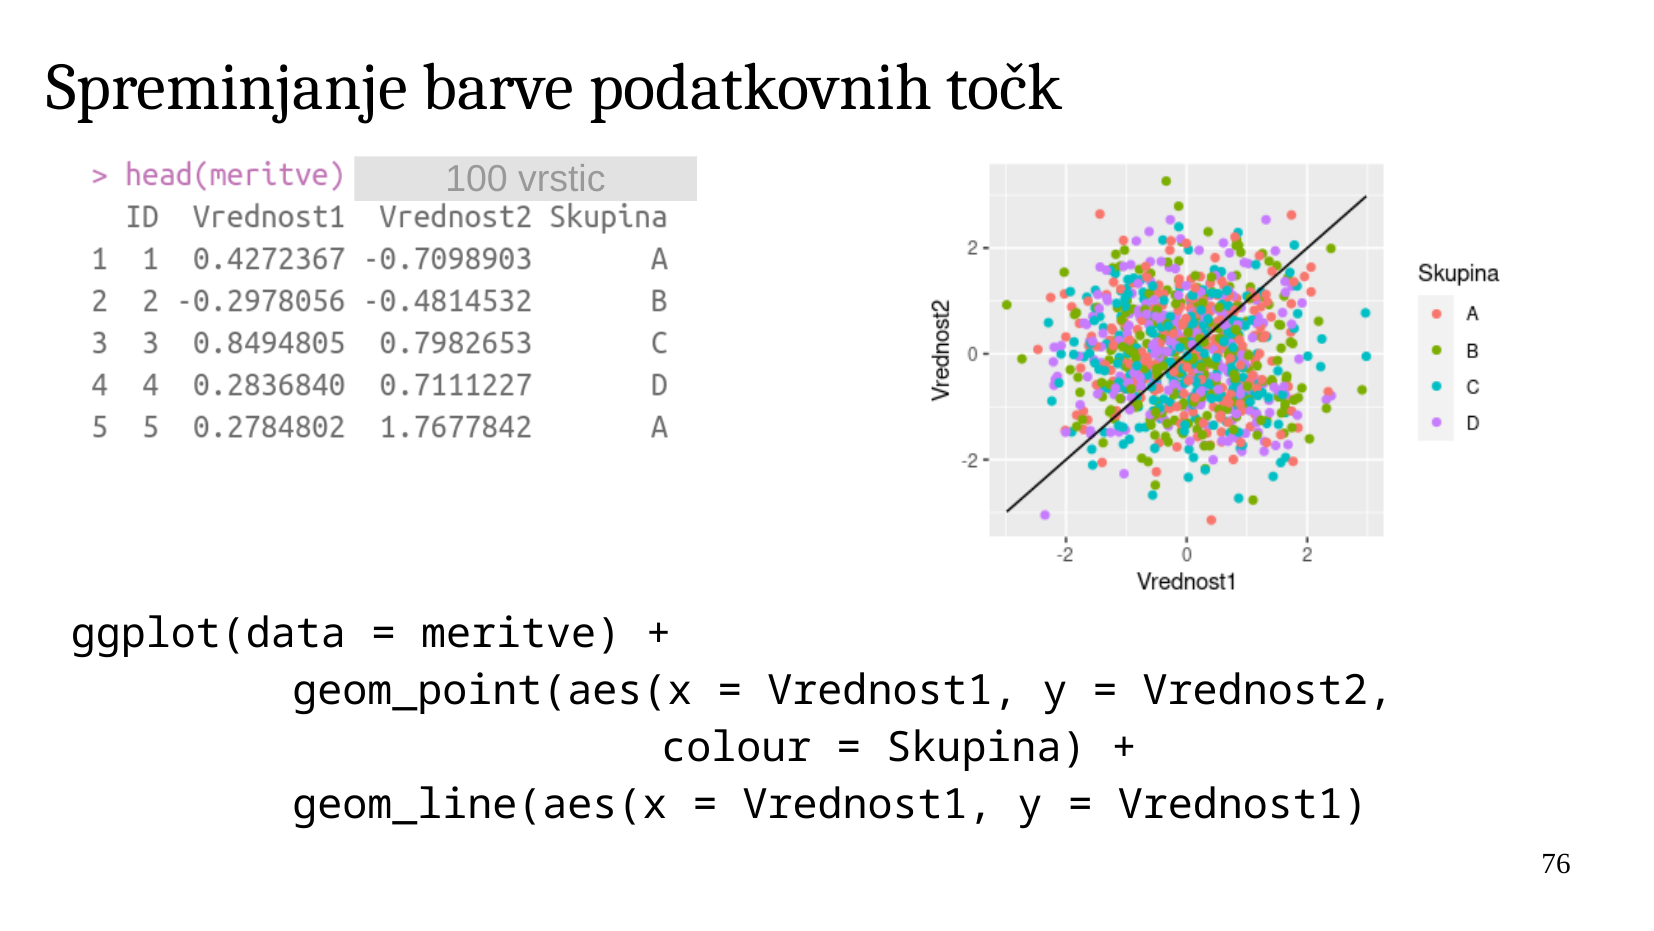

Spreminjanje barve podatkovnih točk
100 vrstic
# ggplot(data = meritve) + geom_point(aes(x = Vrednost1, y = Vrednost2, colour = Skupina) + geom_line(aes(x = Vrednost1, y = Vrednost1)
76